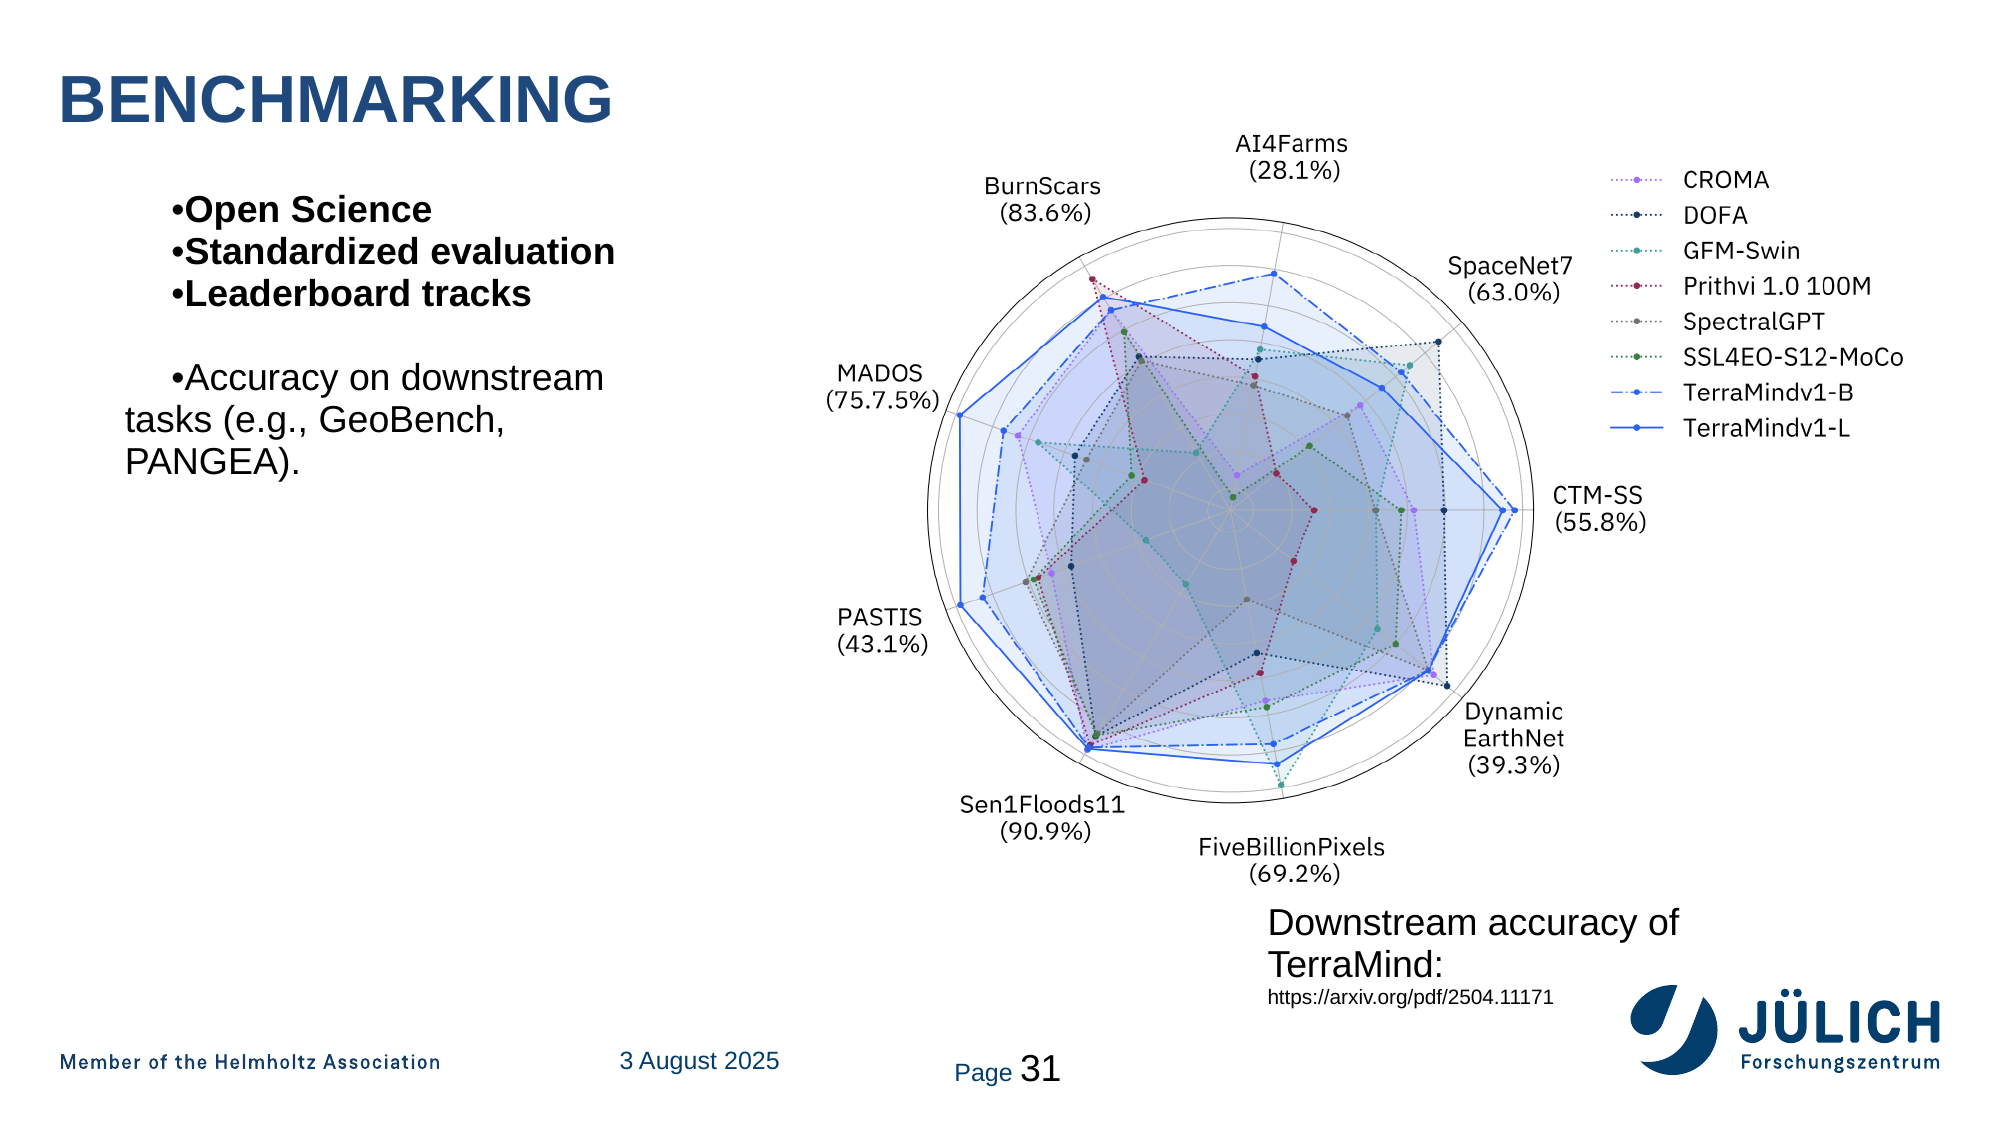

# benchmarking
Open Science
Standardized evaluation
Leaderboard tracks
Accuracy on downstream tasks (e.g., GeoBench, PANGEA).
Downstream accuracy of TerraMind: https://arxiv.org/pdf/2504.11171
3 August 2025
Page